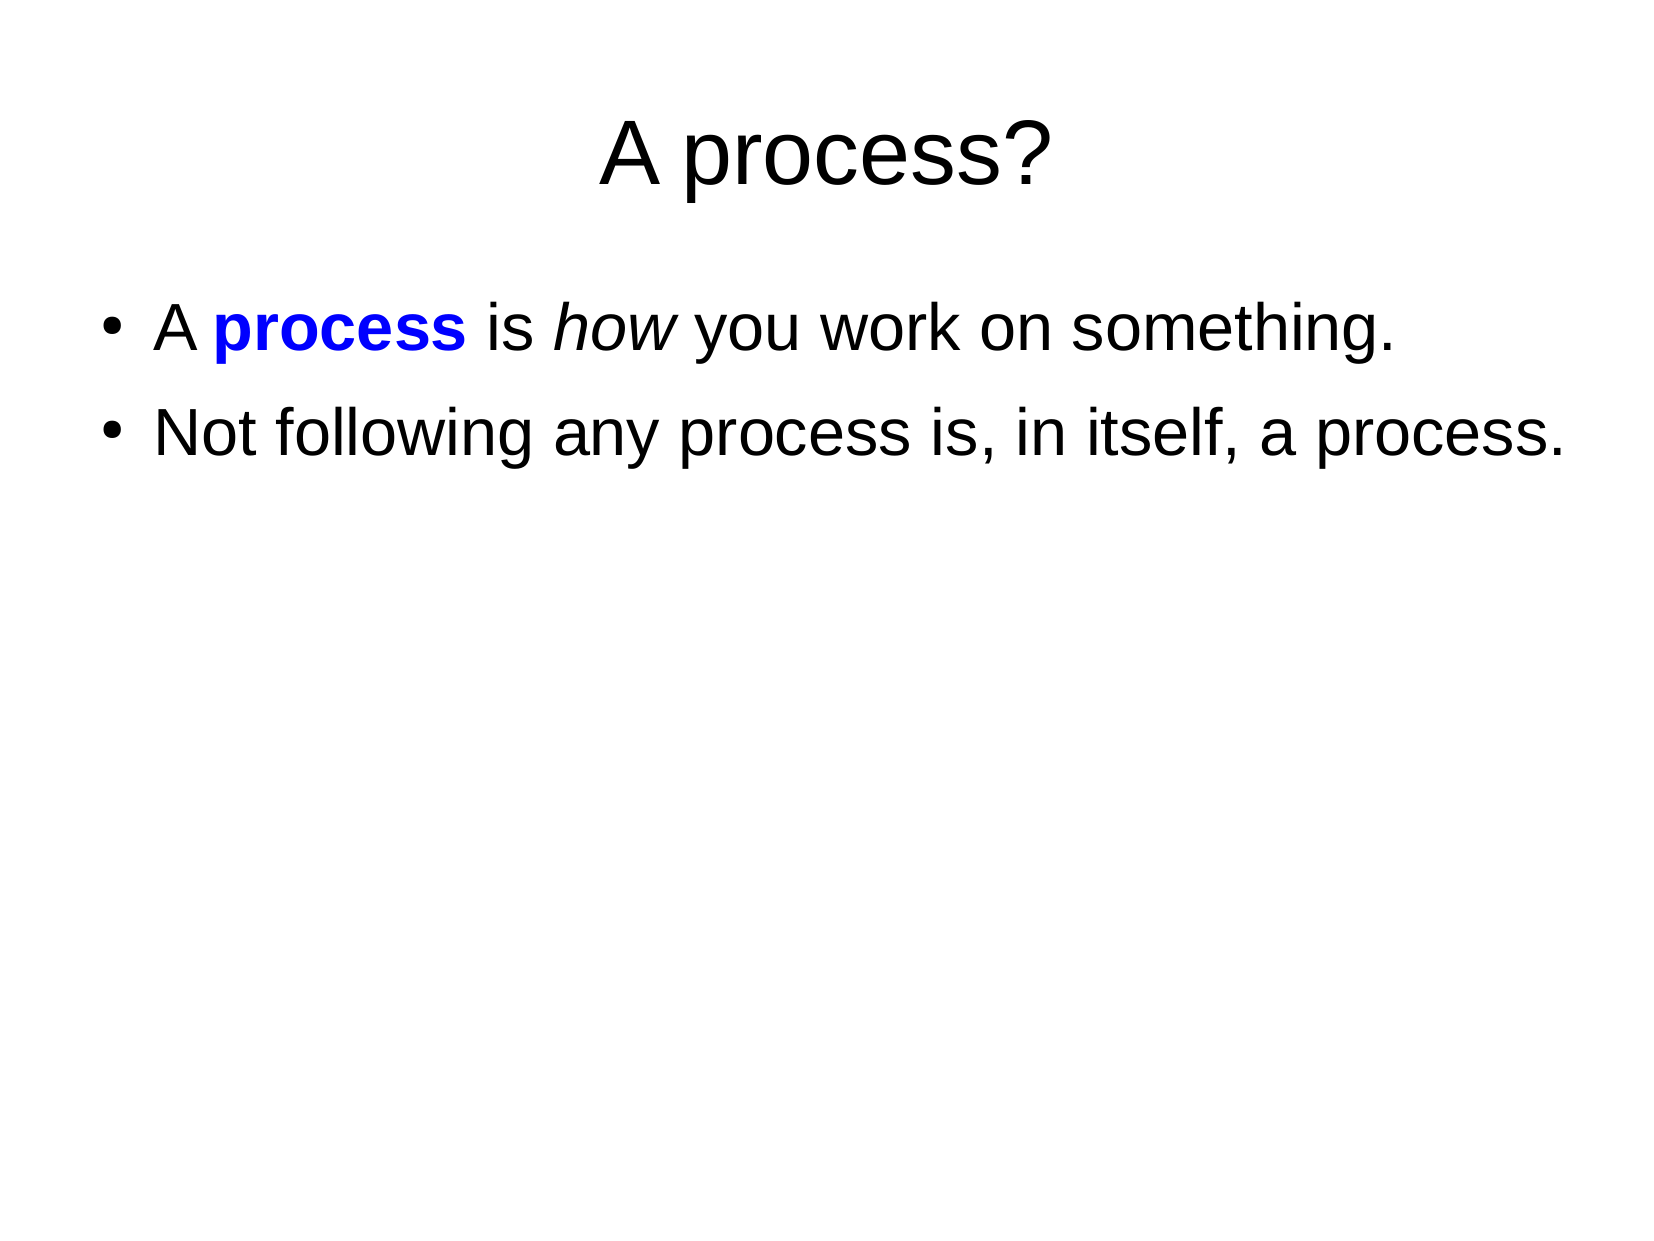

# A process?
A process is how you work on something.
Not following any process is, in itself, a process.